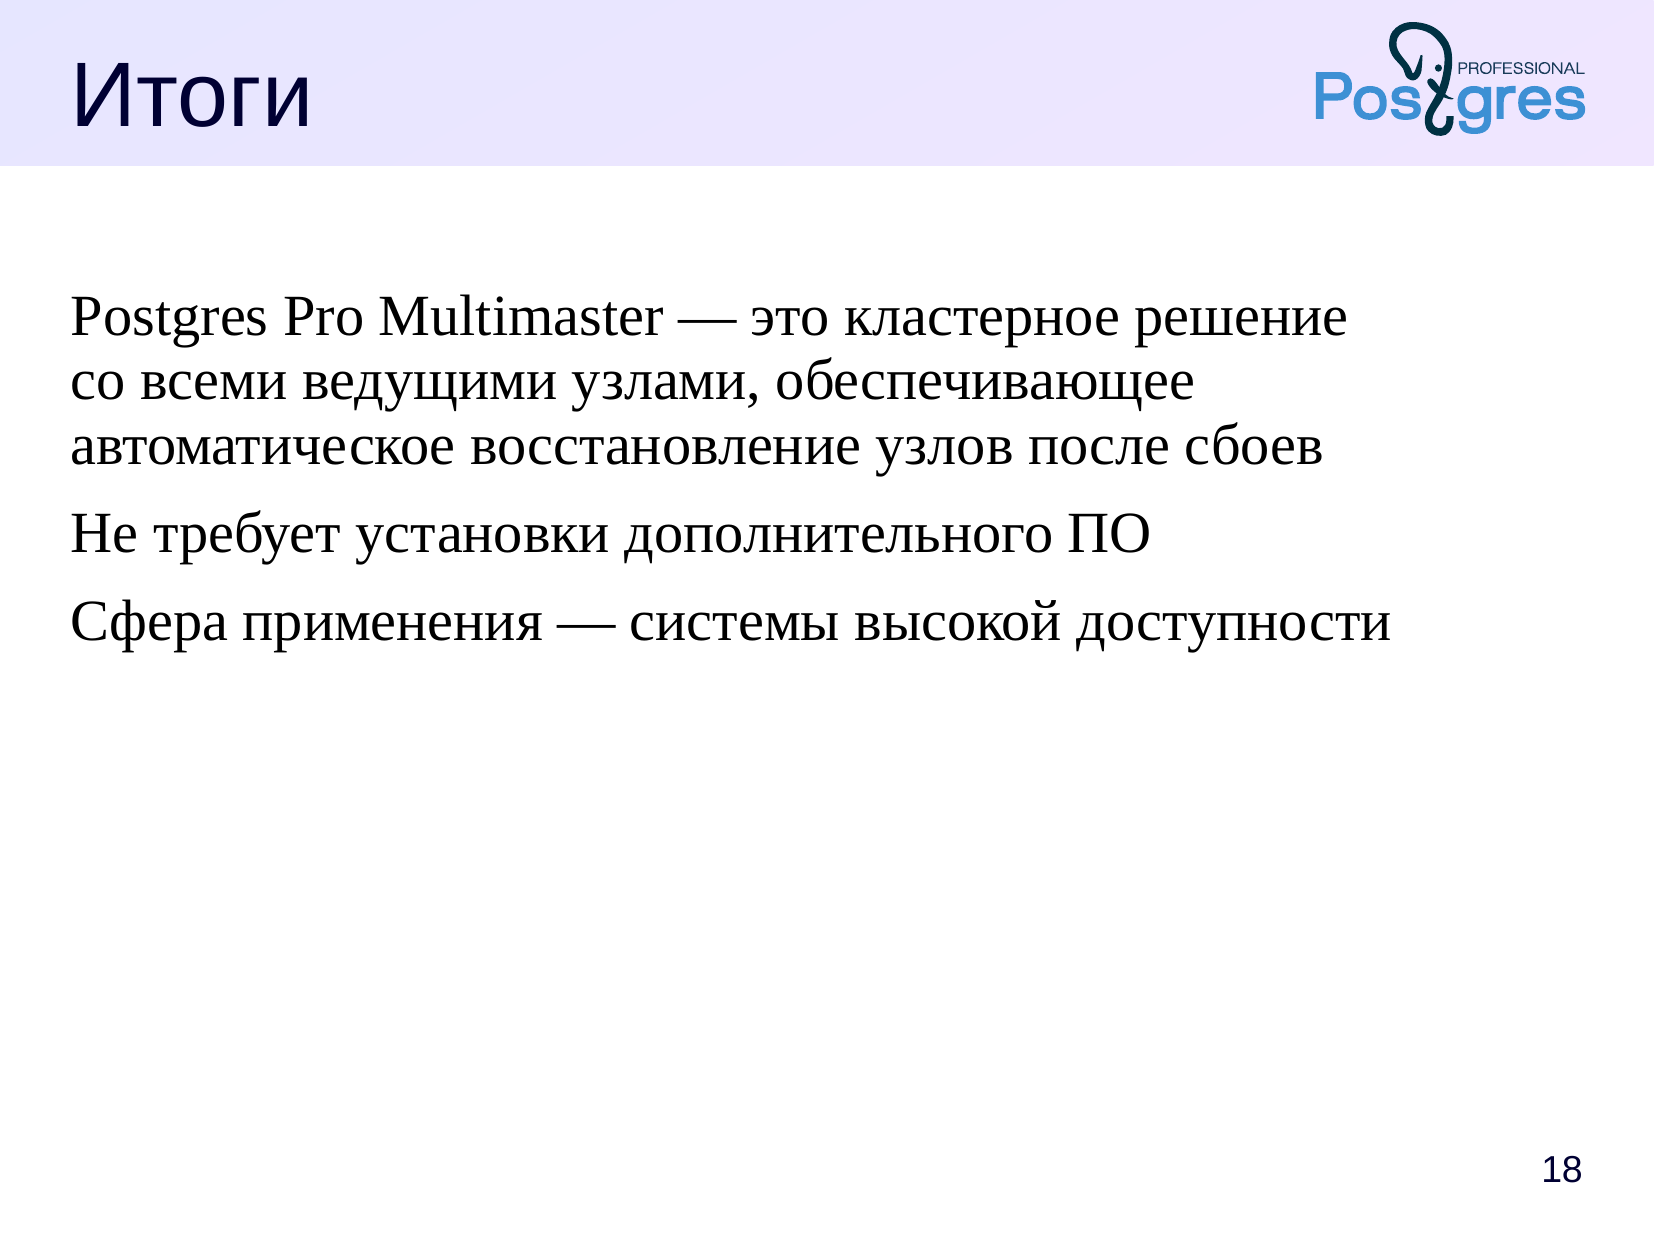

# Итоги
Postgres Pro Multimaster — это кластерное решение
со всеми ведущими узлами, обеспечивающее автоматическое восстановление узлов после сбоев
Не требует установки дополнительного ПО
Сфера применения — системы высокой доступности